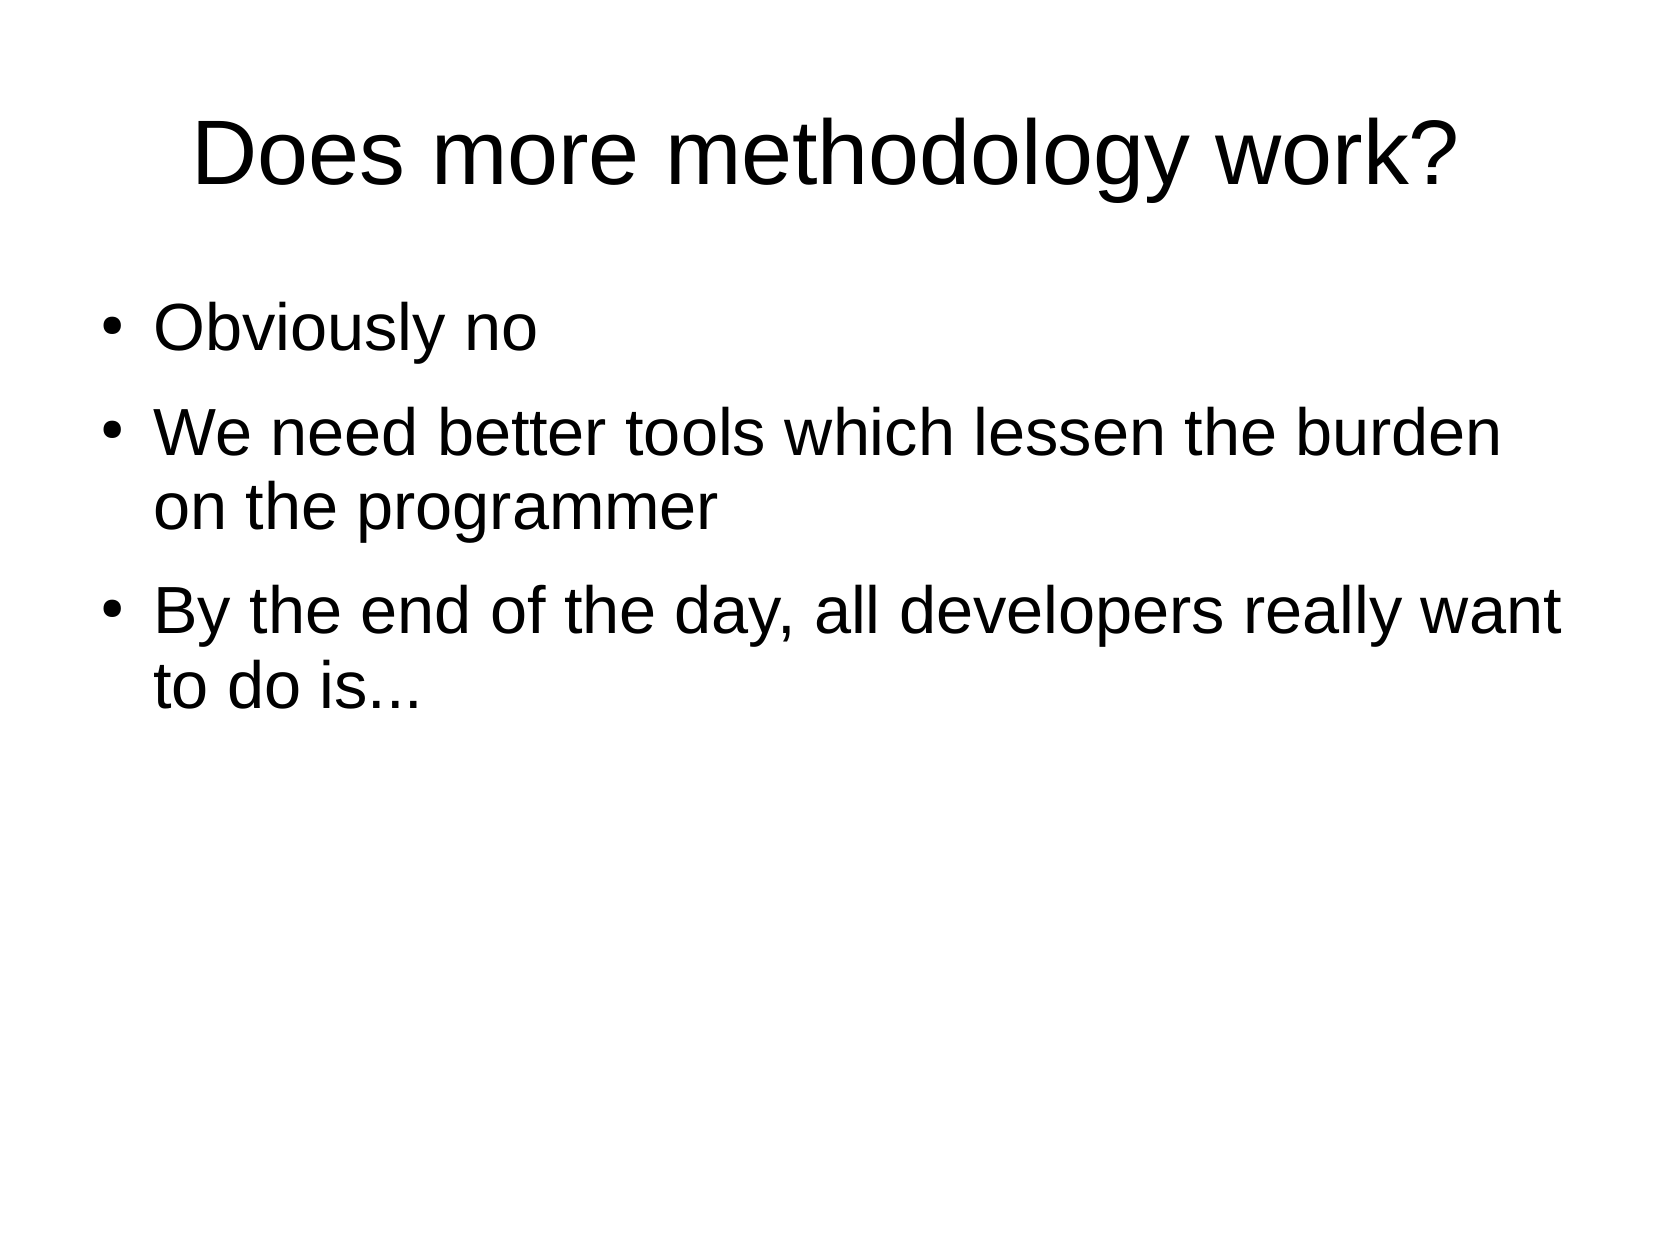

# Does more methodology work?
Obviously no
We need better tools which lessen the burden on the programmer
By the end of the day, all developers really want to do is...